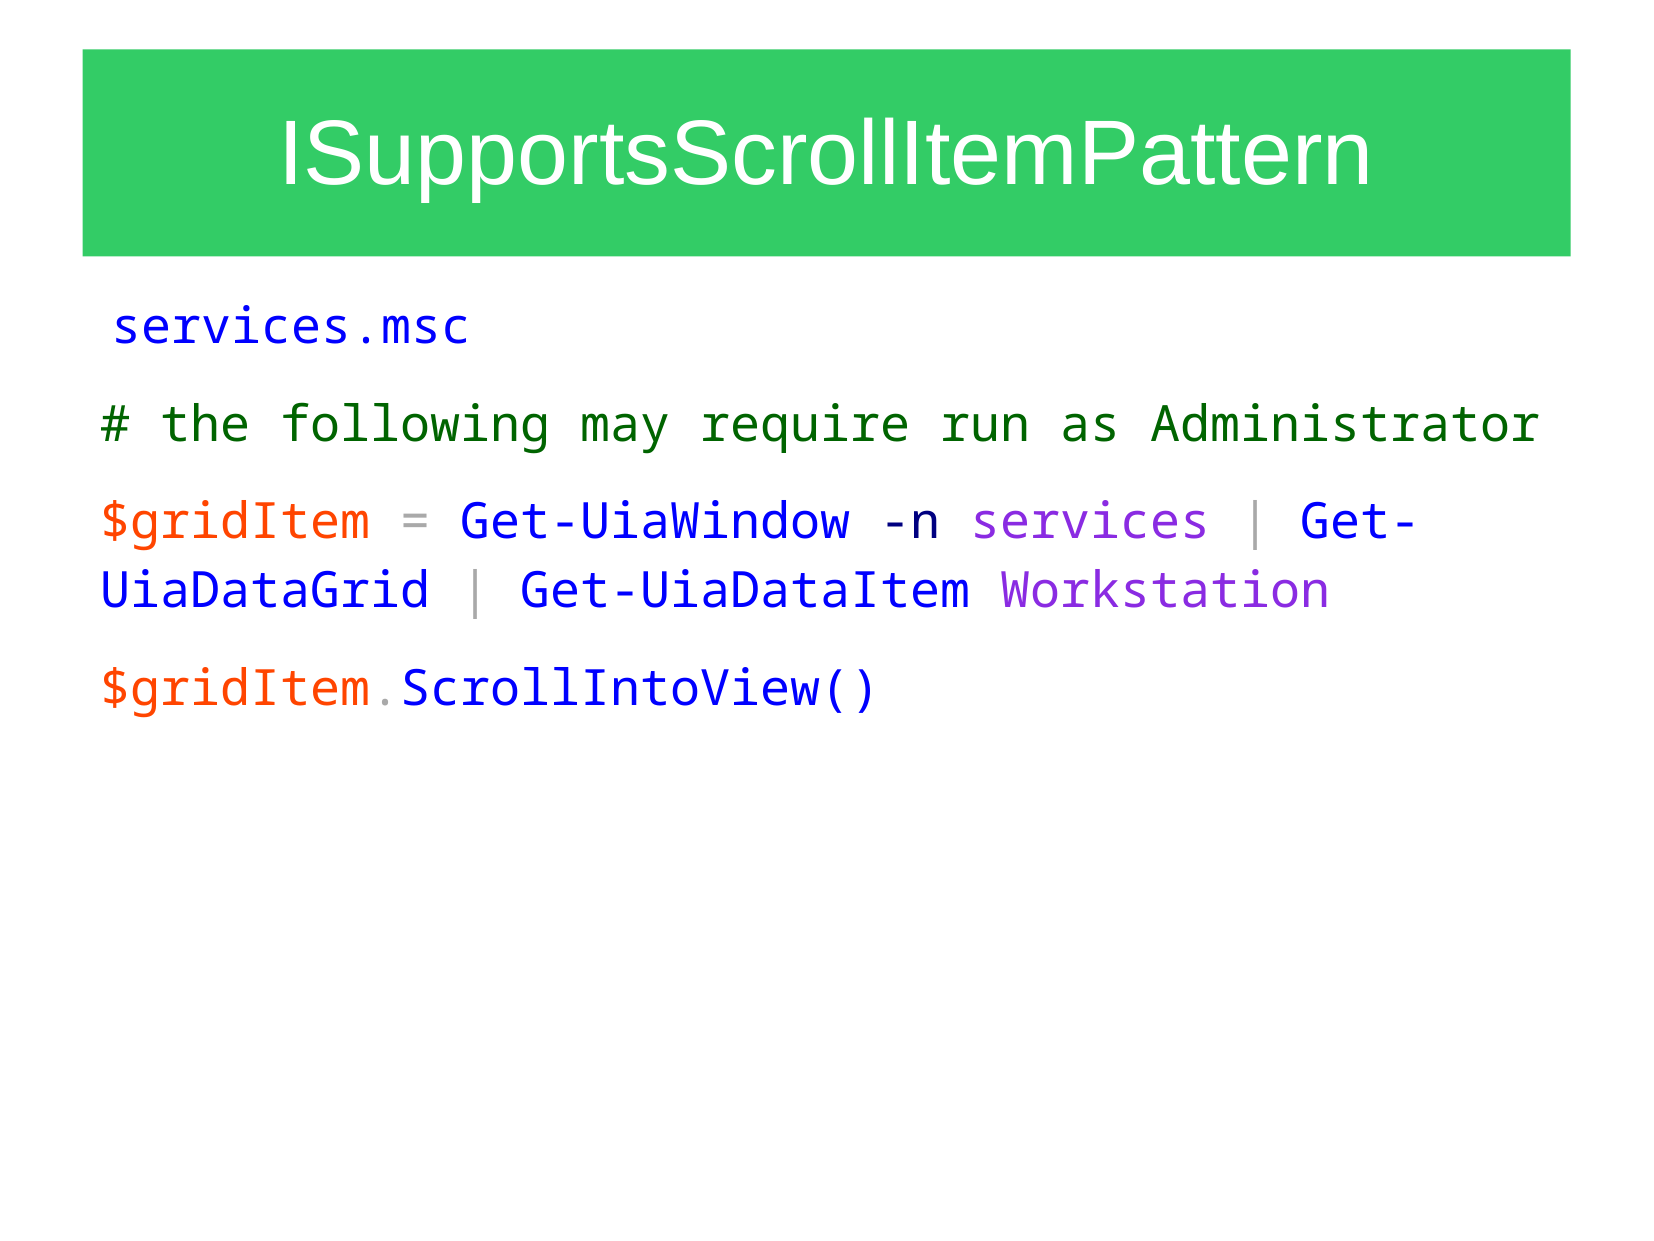

# ISupportsScrollItemPattern
 services.msc
# the following may require run as Administrator
$gridItem = Get-UiaWindow -n services | Get-UiaDataGrid | Get-UiaDataItem Workstation
$gridItem.ScrollIntoView()